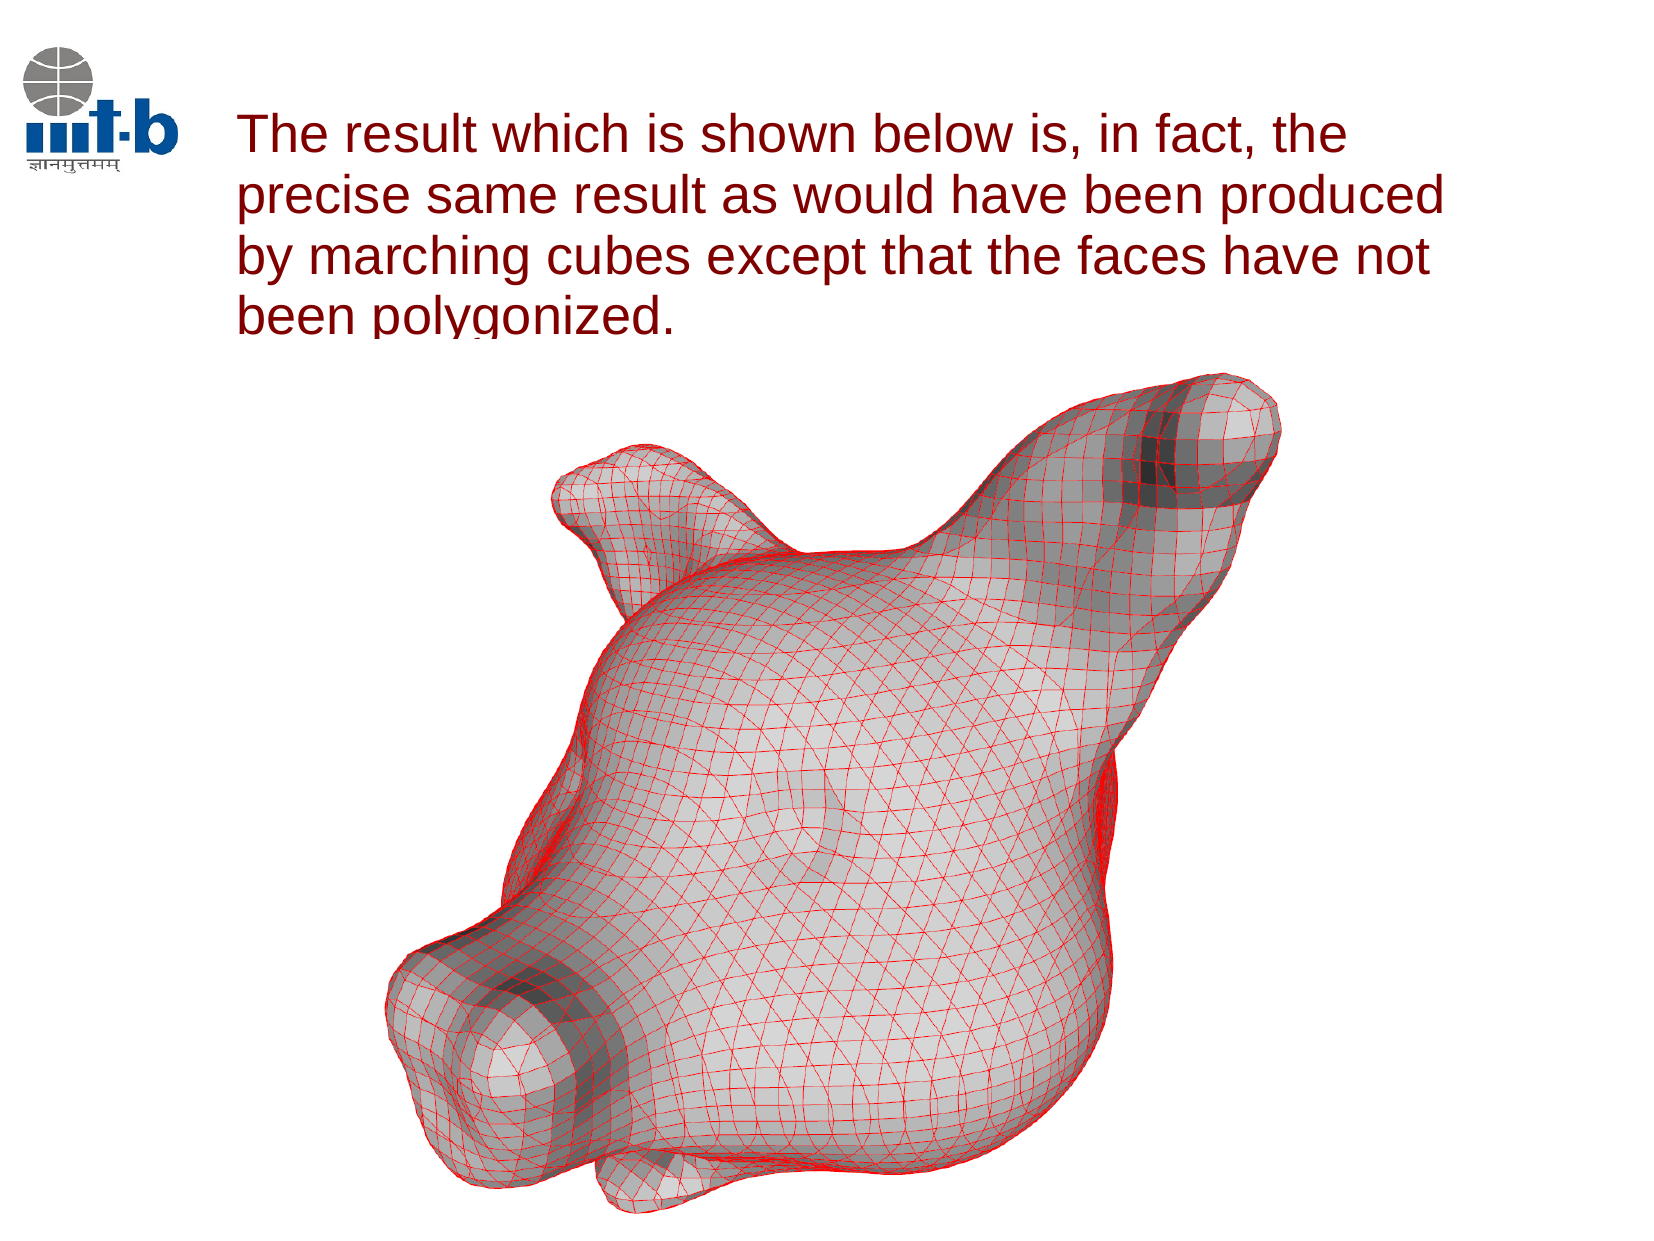

# The result which is shown below is, in fact, the precise same result as would have been produced by marching cubes except that the faces have not been polygonized.